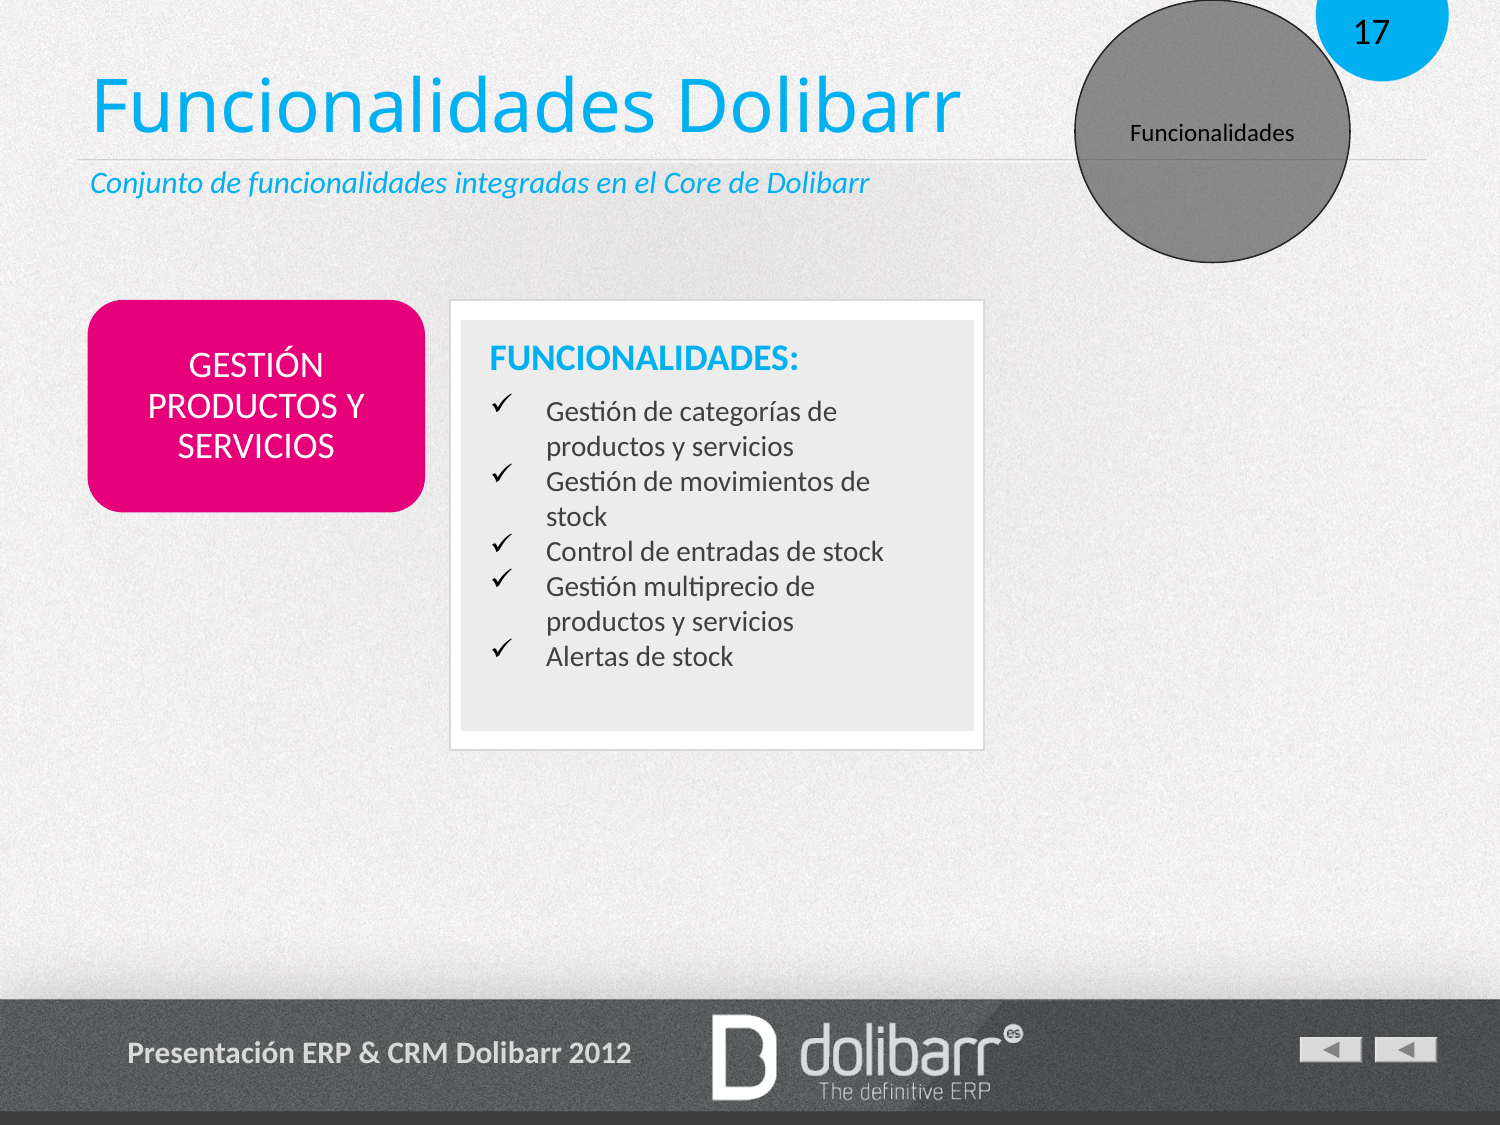

Funcionalidades
# Funcionalidades Dolibarr
Conjunto de funcionalidades integradas en el Core de Dolibarr
GESTIÓN PRODUCTOS Y SERVICIOS
FUNCIONALIDADES:
Gestión de categorías de productos y servicios
Gestión de movimientos de stock
Control de entradas de stock
Gestión multiprecio de productos y servicios
Alertas de stock
Presentación ERP & CRM Dolibarr 2012